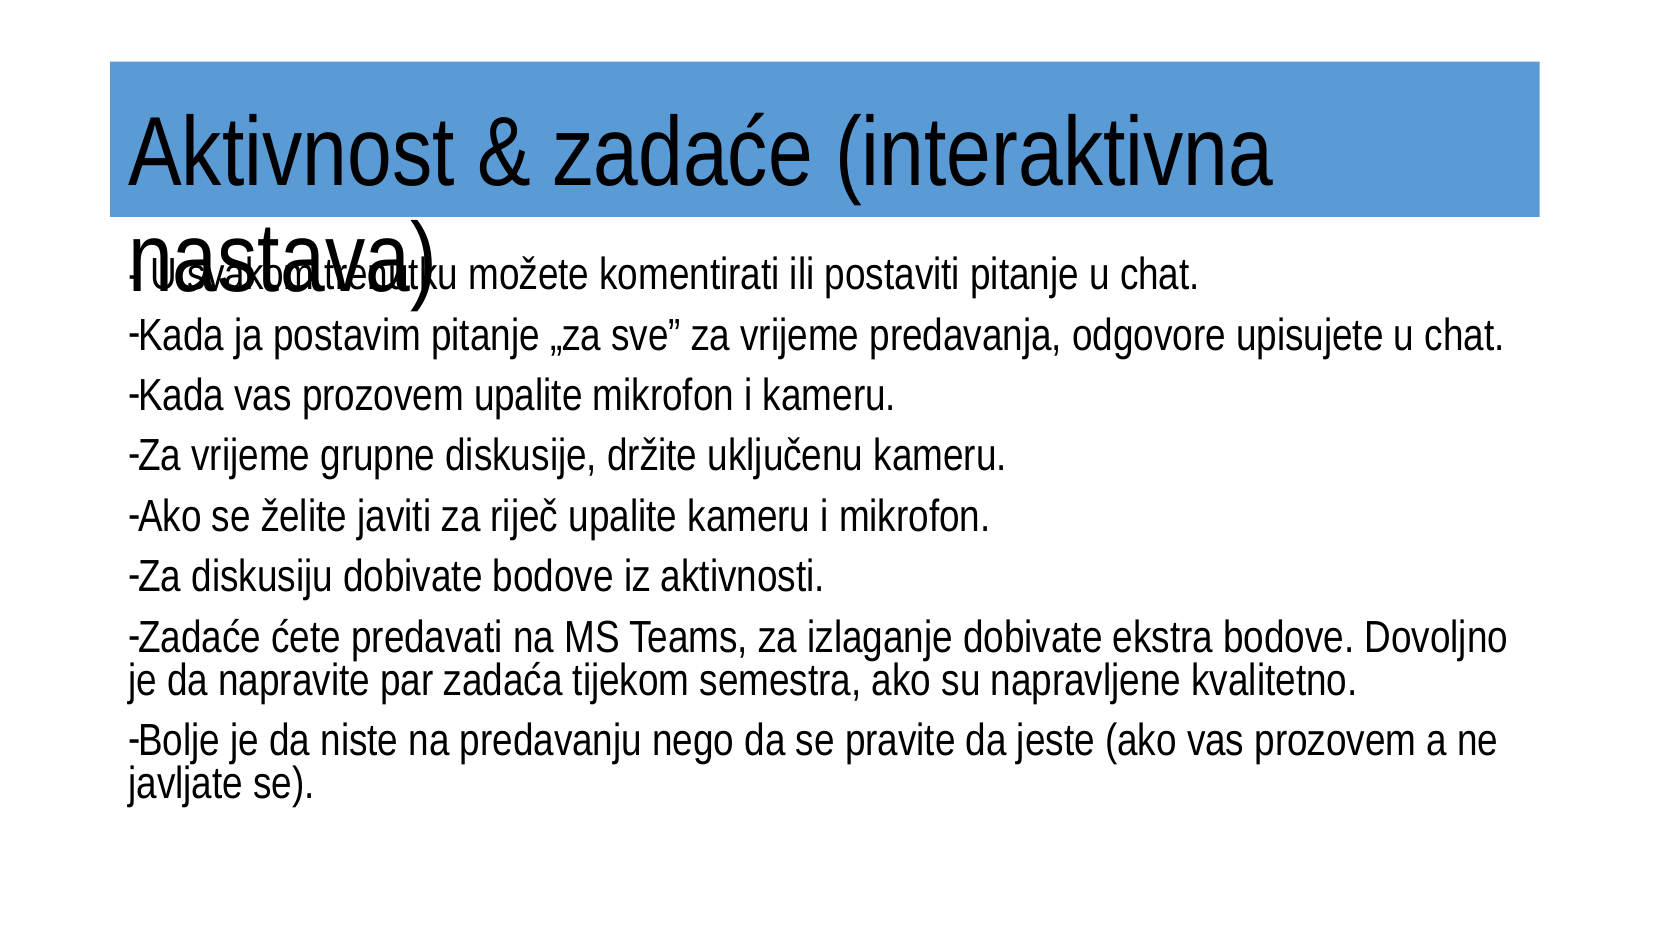

# Aktivnost & zadaće (interaktivna nastava)
- U svakom trenutku možete komentirati ili postaviti pitanje u chat.
Kada ja postavim pitanje „za sve” za vrijeme predavanja, odgovore upisujete u chat.
Kada vas prozovem upalite mikrofon i kameru.
Za vrijeme grupne diskusije, držite uključenu kameru.
Ako se želite javiti za riječ upalite kameru i mikrofon.
Za diskusiju dobivate bodove iz aktivnosti.
Zadaće ćete predavati na MS Teams, za izlaganje dobivate ekstra bodove. Dovoljno je da napravite par zadaća tijekom semestra, ako su napravljene kvalitetno.
Bolje je da niste na predavanju nego da se pravite da jeste (ako vas prozovem a ne javljate se).